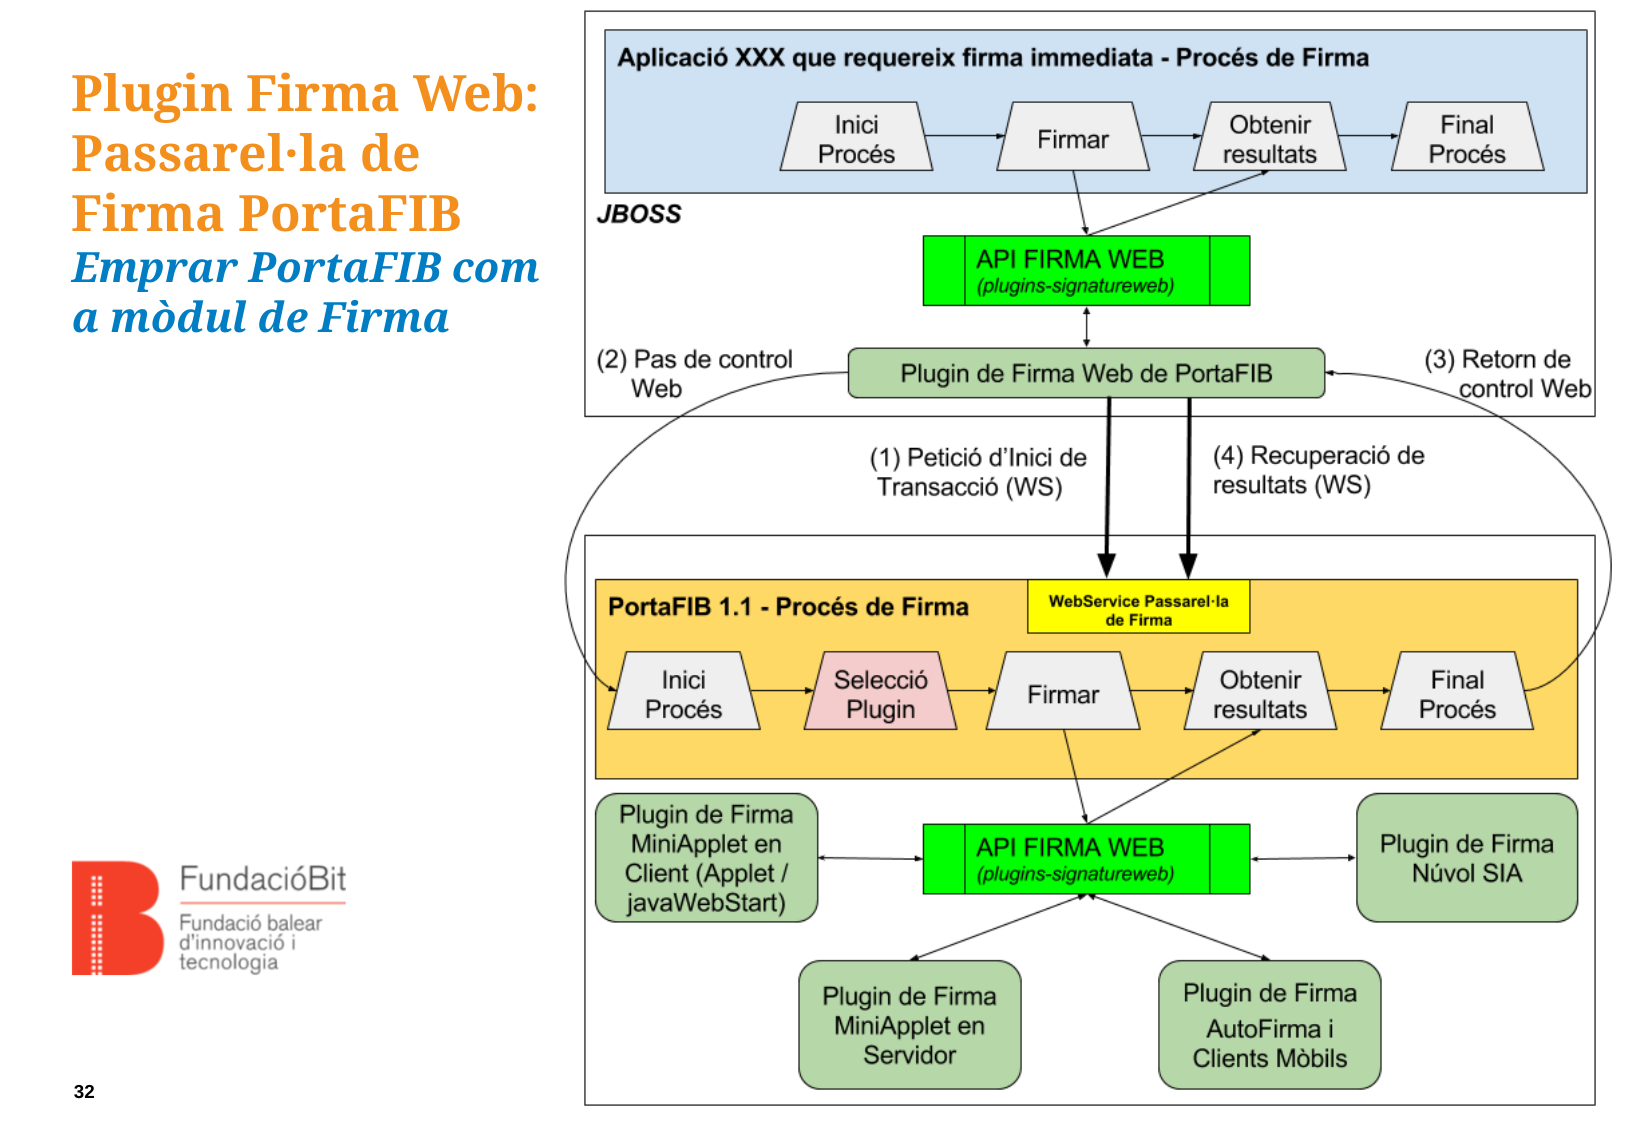

Plugin Firma Web:
Passarel·la de
Firma PortaFIB
Emprar PortaFIB com
a mòdul de Firma